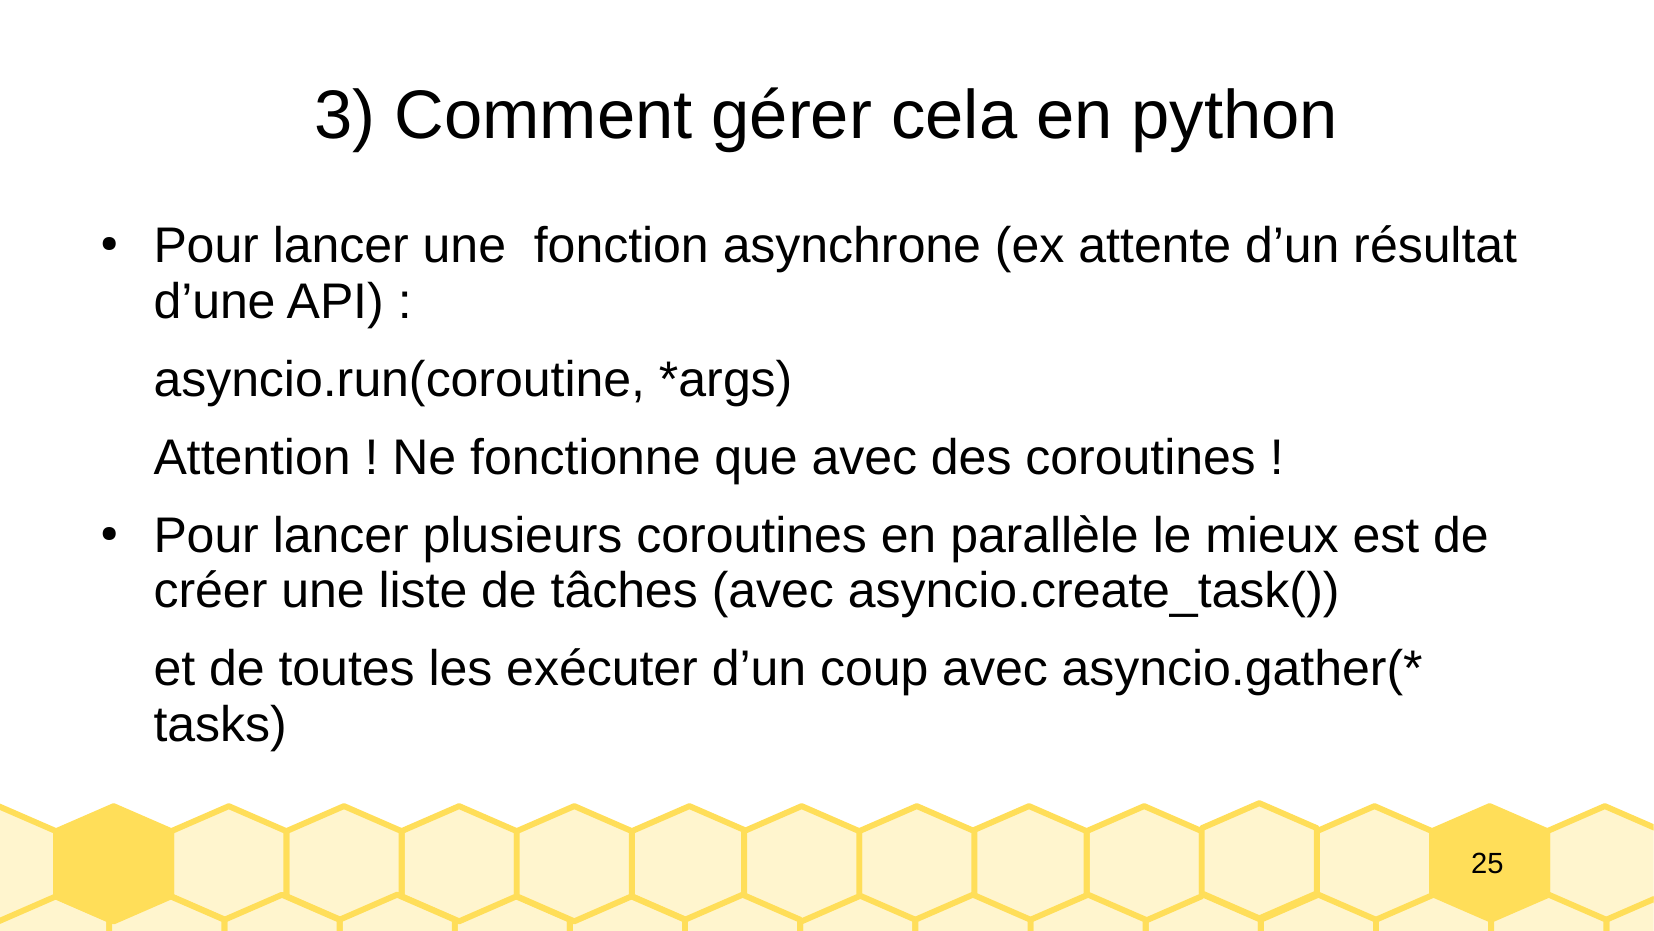

# 3) Comment gérer cela en python
Pour lancer une fonction asynchrone (ex attente d’un résultat d’une API) :
asyncio.run(coroutine, *args)
Attention ! Ne fonctionne que avec des coroutines !
Pour lancer plusieurs coroutines en parallèle le mieux est de créer une liste de tâches (avec asyncio.create_task())
et de toutes les exécuter d’un coup avec asyncio.gather(* tasks)